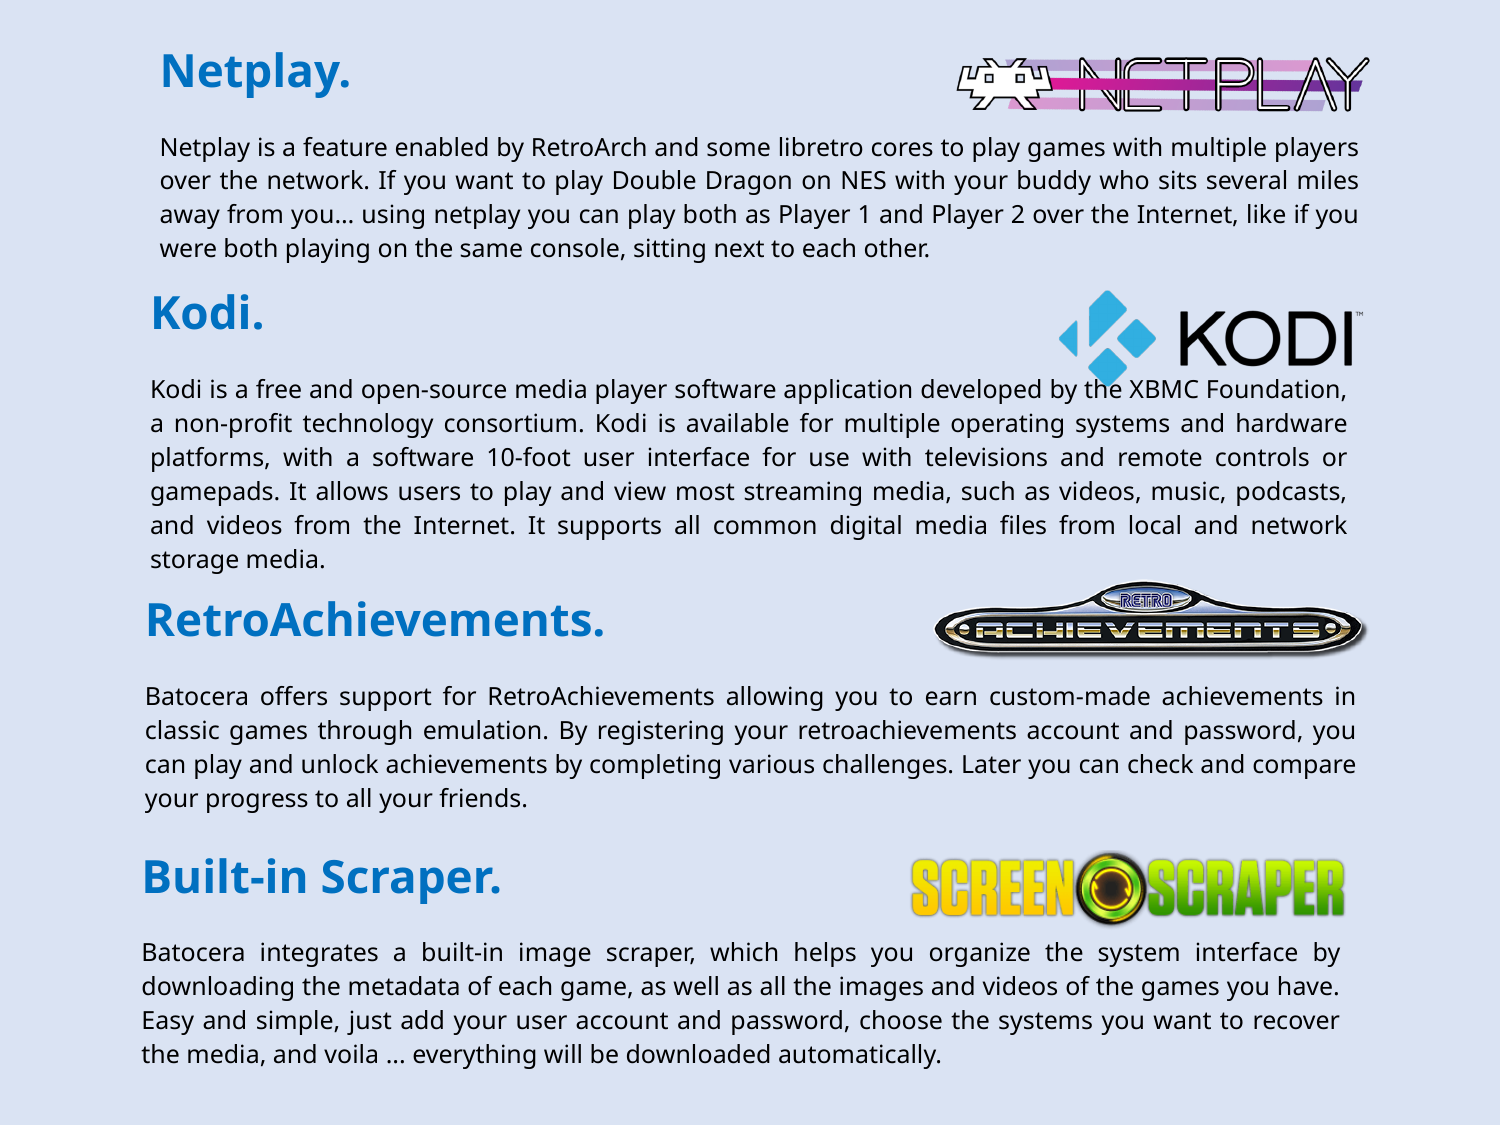

Netplay.
Netplay is a feature enabled by RetroArch and some libretro cores to play games with multiple players over the network. If you want to play Double Dragon on NES with your buddy who sits several miles away from you… using netplay you can play both as Player 1 and Player 2 over the Internet, like if you were both playing on the same console, sitting next to each other.
Kodi.
Kodi is a free and open-source media player software application developed by the XBMC Foundation, a non-profit technology consortium. Kodi is available for multiple operating systems and hardware platforms, with a software 10-foot user interface for use with televisions and remote controls or gamepads. It allows users to play and view most streaming media, such as videos, music, podcasts, and videos from the Internet. It supports all common digital media files from local and network storage media.
RetroAchievements.
Batocera offers support for RetroAchievements allowing you to earn custom-made achievements in classic games through emulation. By registering your retroachievements account and password, you can play and unlock achievements by completing various challenges. Later you can check and compare your progress to all your friends.
Built-in Scraper.
Batocera integrates a built-in image scraper, which helps you organize the system interface by downloading the metadata of each game, as well as all the images and videos of the games you have. Easy and simple, just add your user account and password, choose the systems you want to recover the media, and voila ... everything will be downloaded automatically.